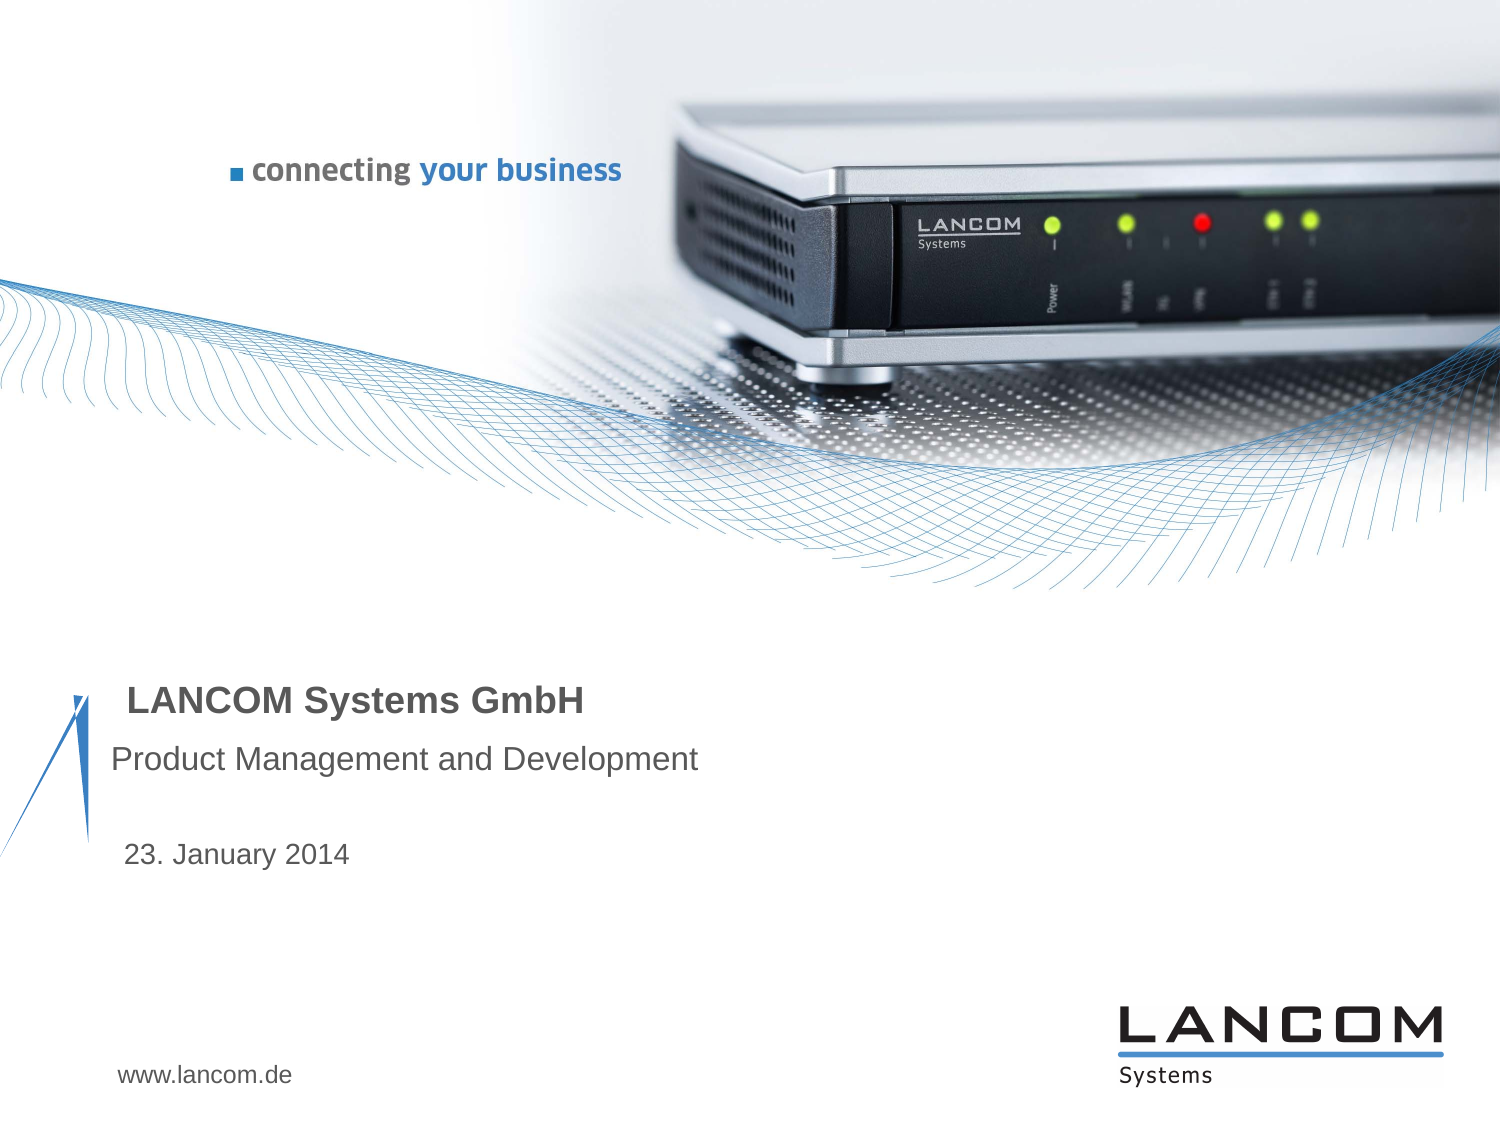

LANCOM Systems GmbH
# Product Management and Development
23. January 2014